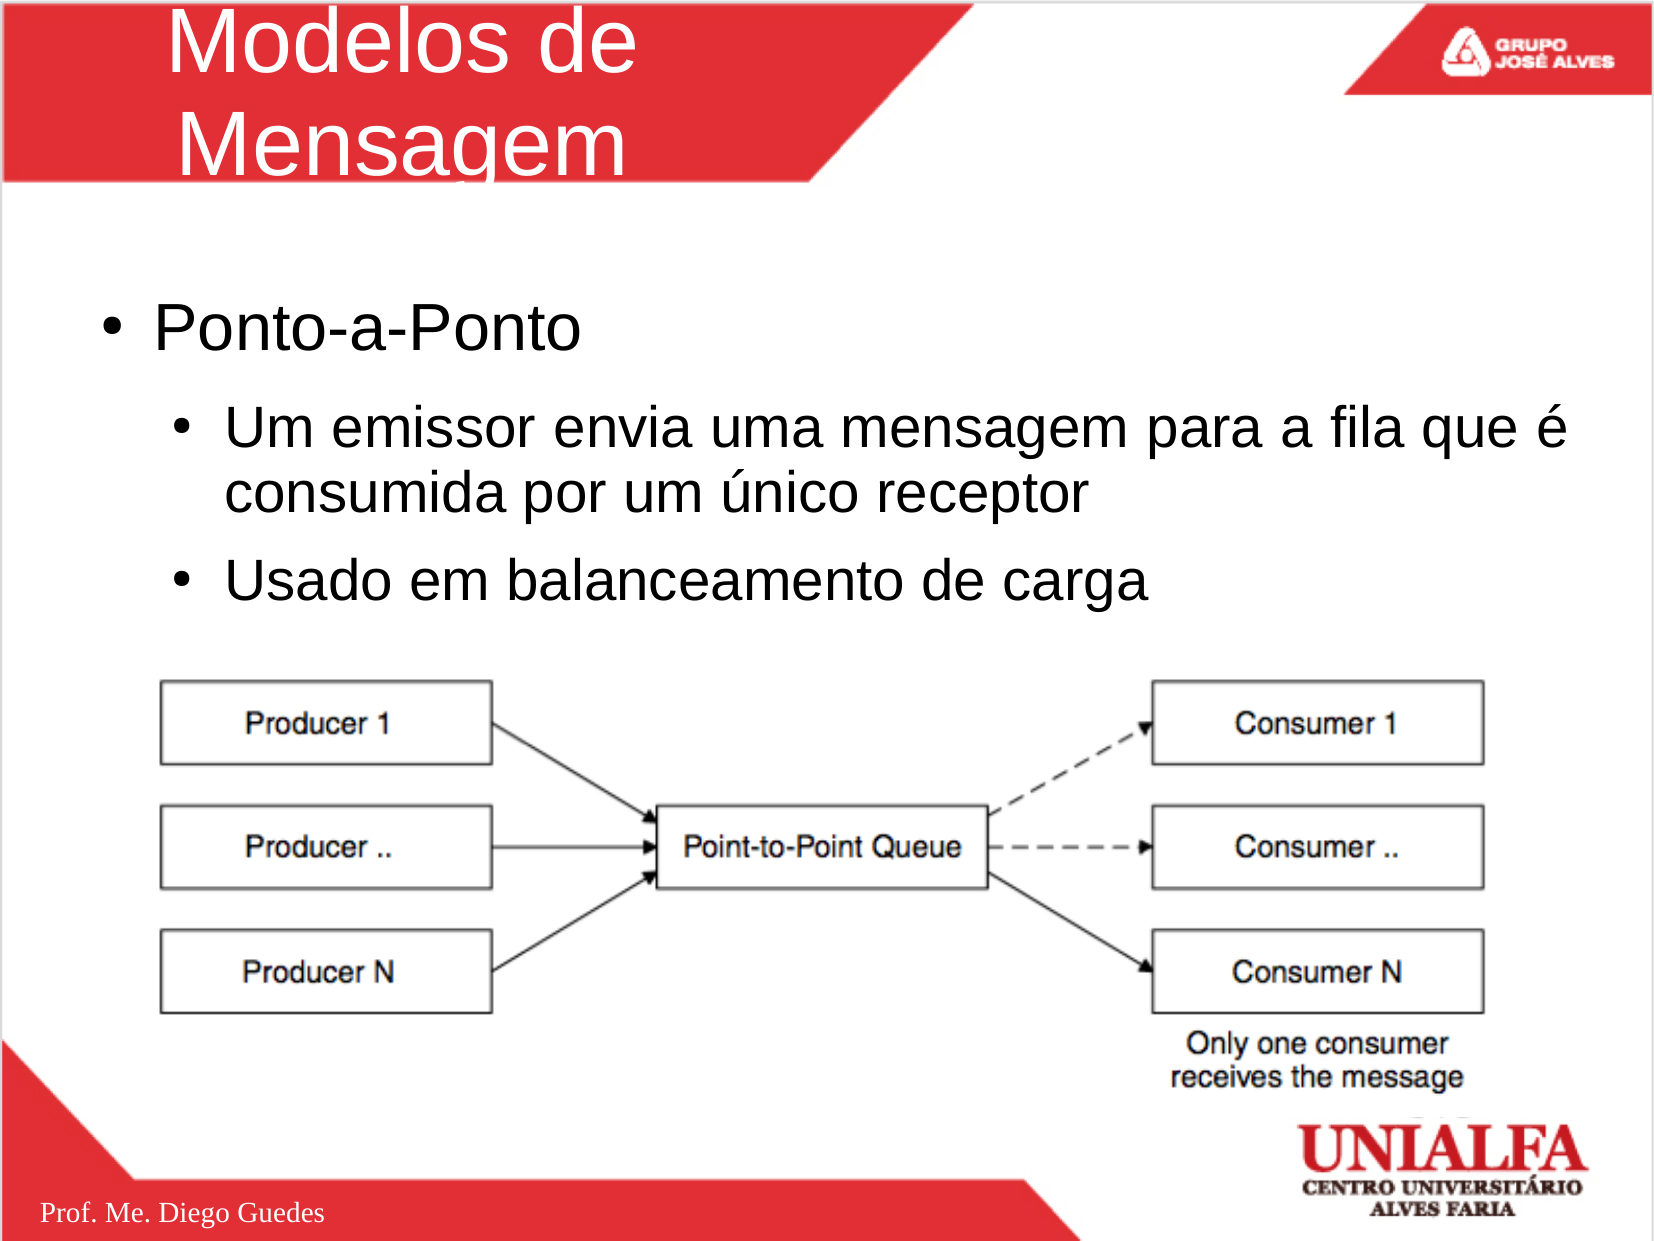

# Modelos de Mensagem
Ponto-a-Ponto
Um emissor envia uma mensagem para a fila que é consumida por um único receptor
Usado em balanceamento de carga